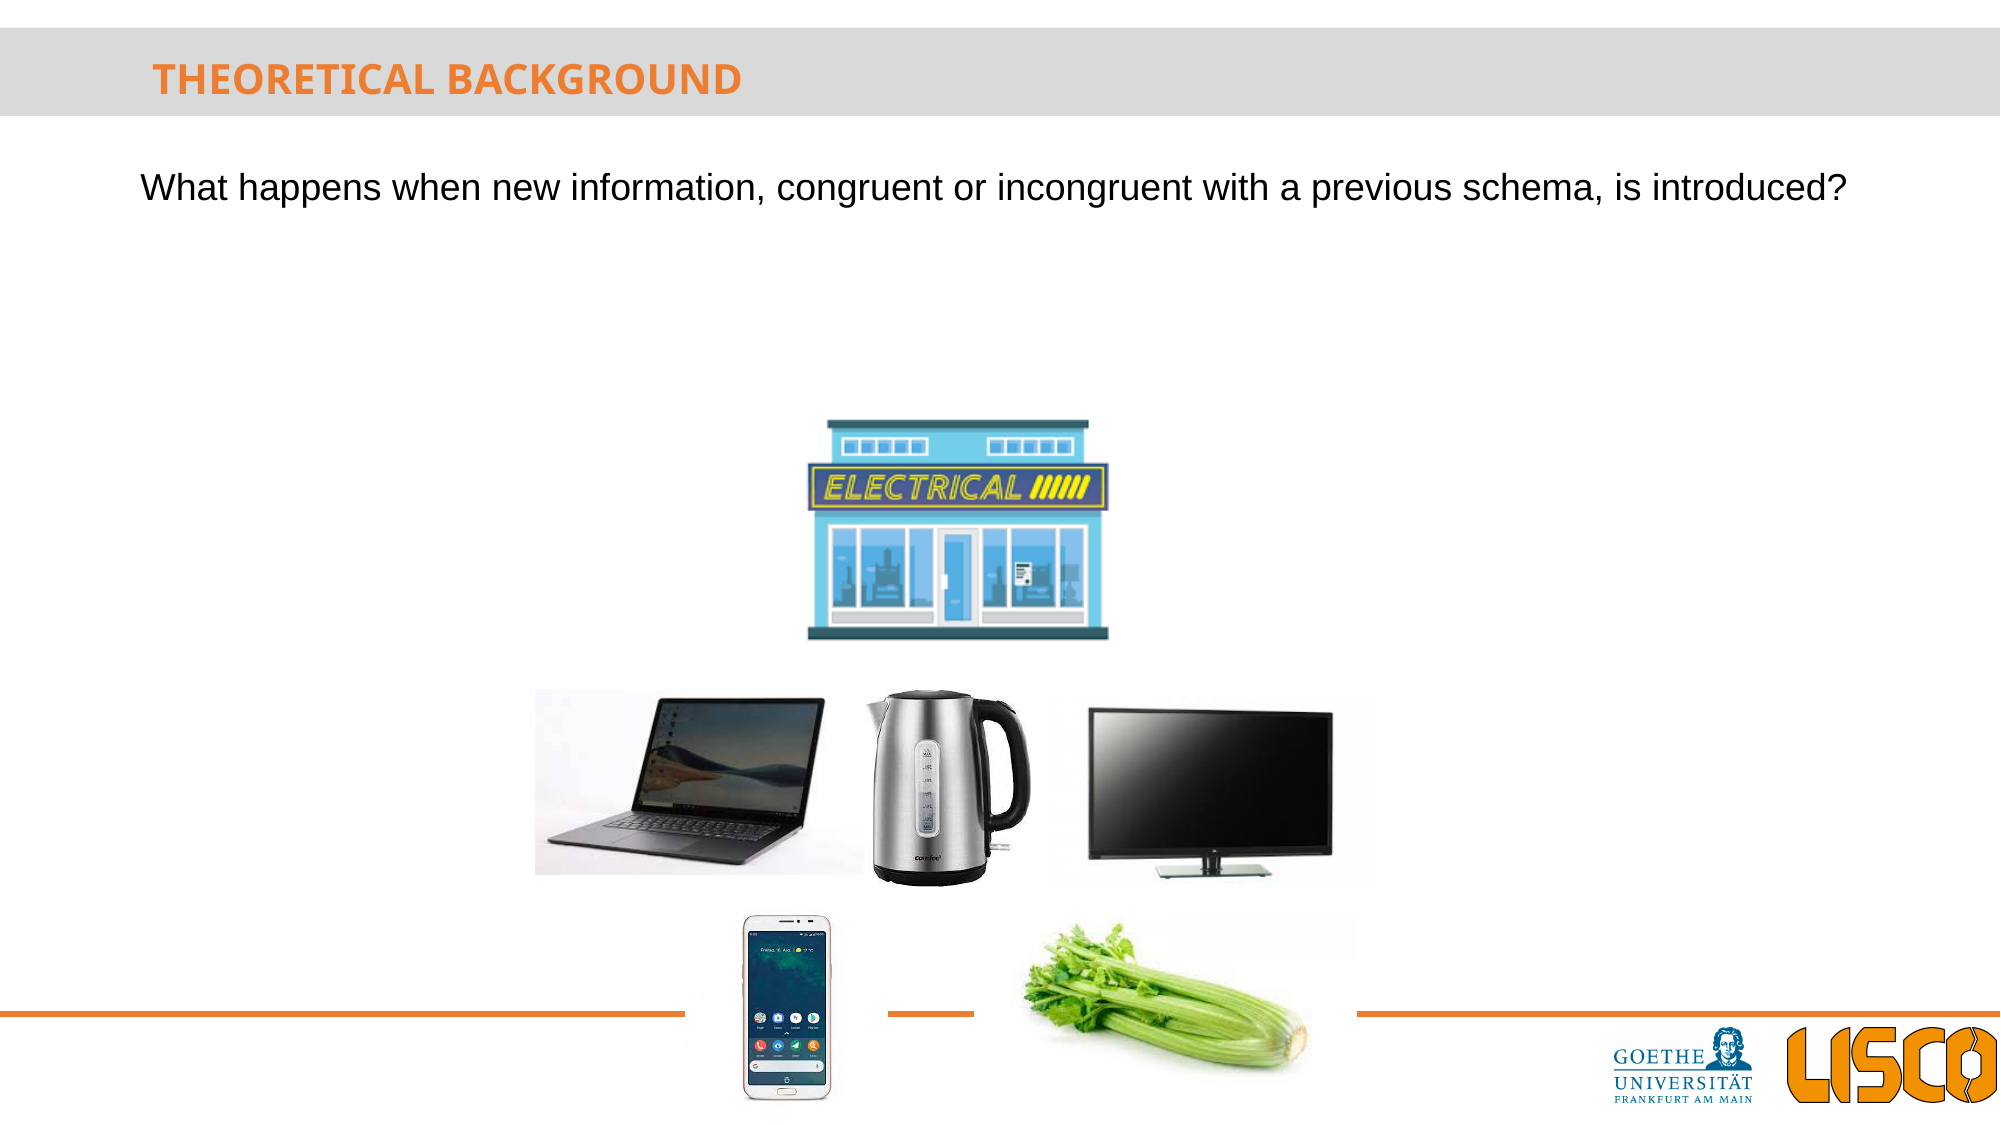

THEORETICAL BACKGROUND
What happens when new information, congruent or incongruent with a previous schema, is introduced?